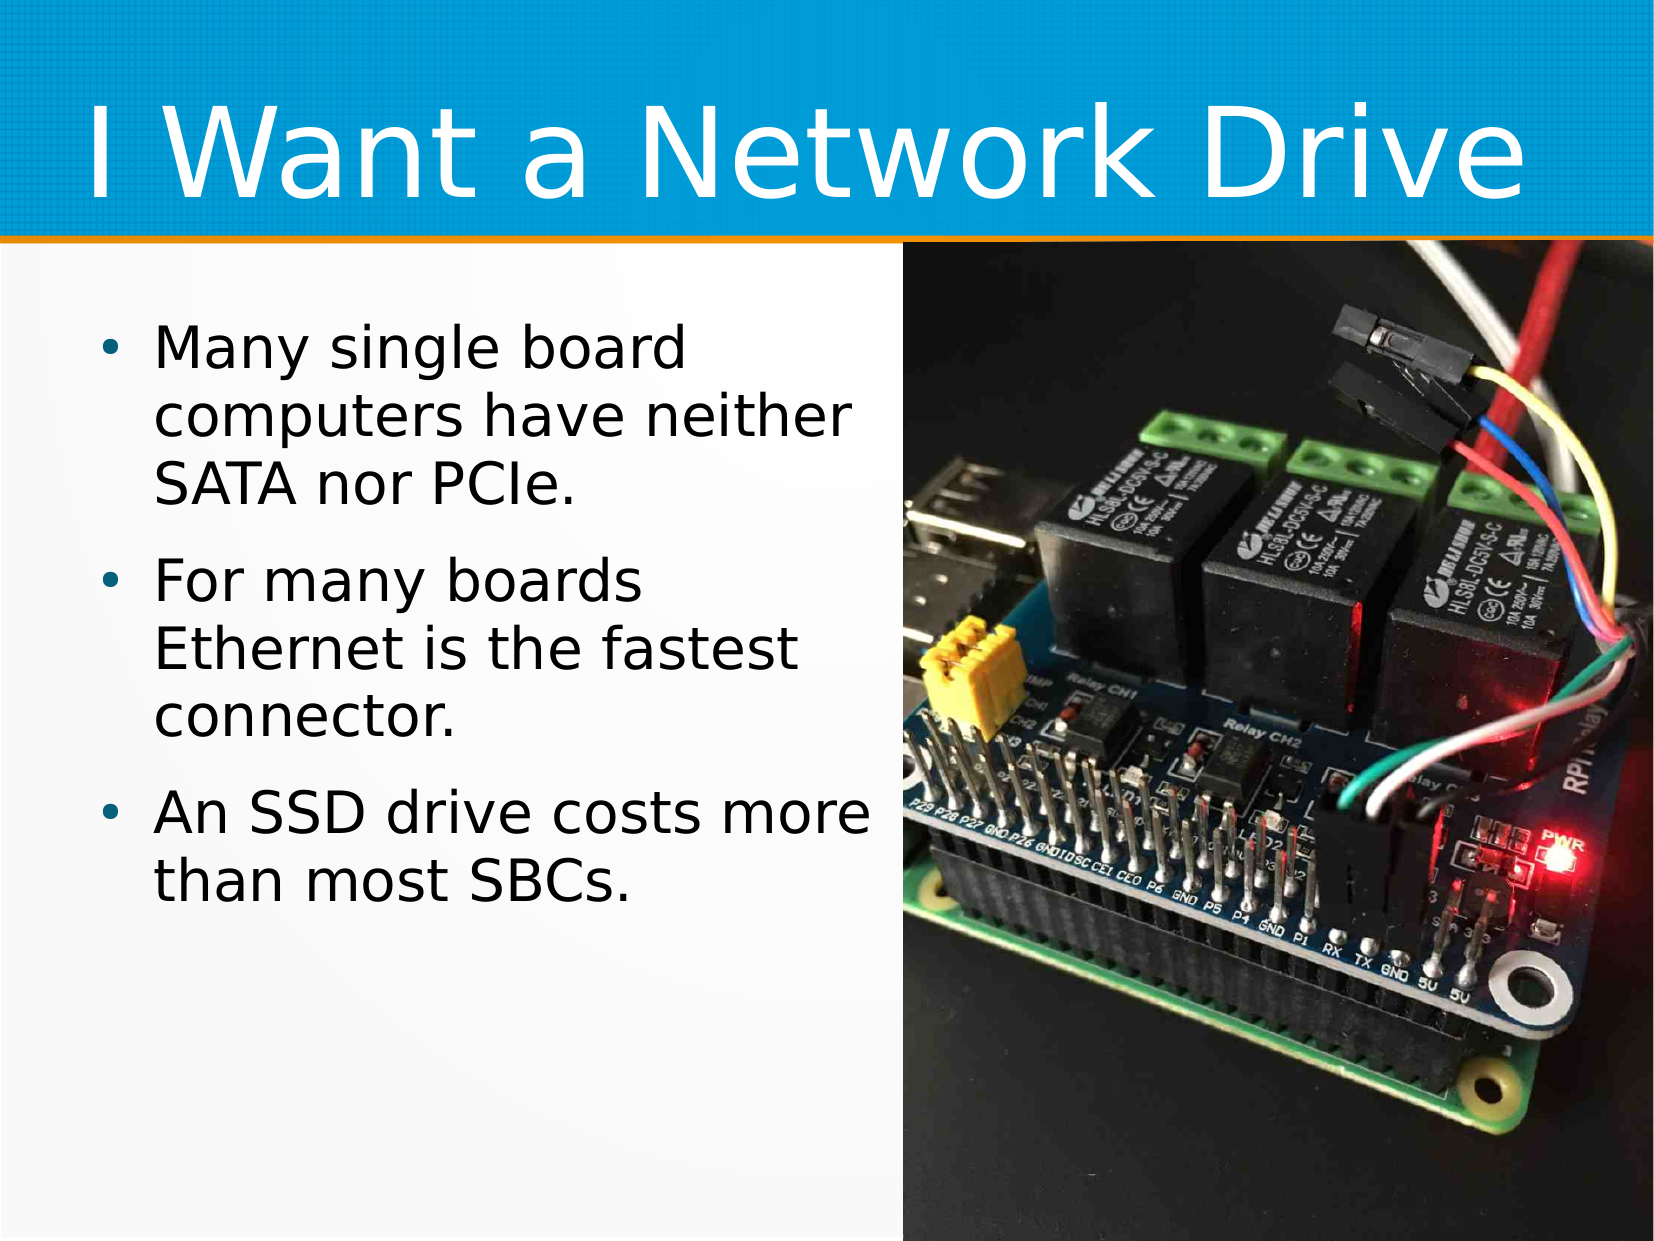

# I Want a Network Drive
Many single board computers have neither SATA nor PCIe.
For many boards Ethernet is the fastest connector.
An SSD drive costs more than most SBCs.